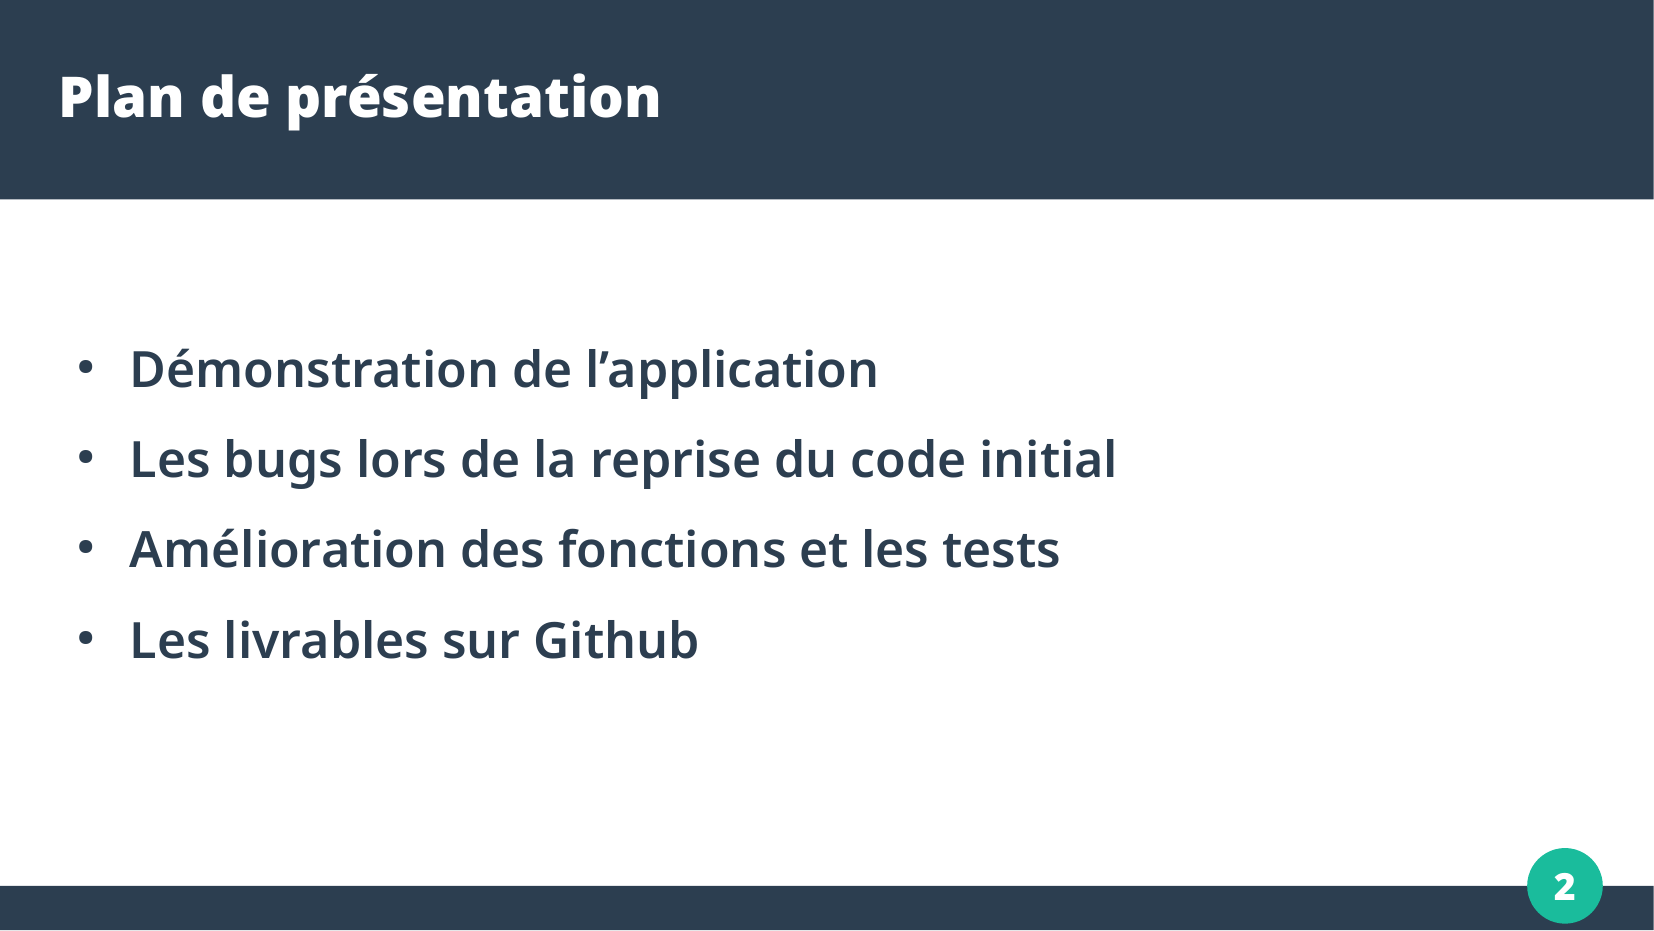

# Plan de présentation
Démonstration de l’application
Les bugs lors de la reprise du code initial
Amélioration des fonctions et les tests
Les livrables sur Github